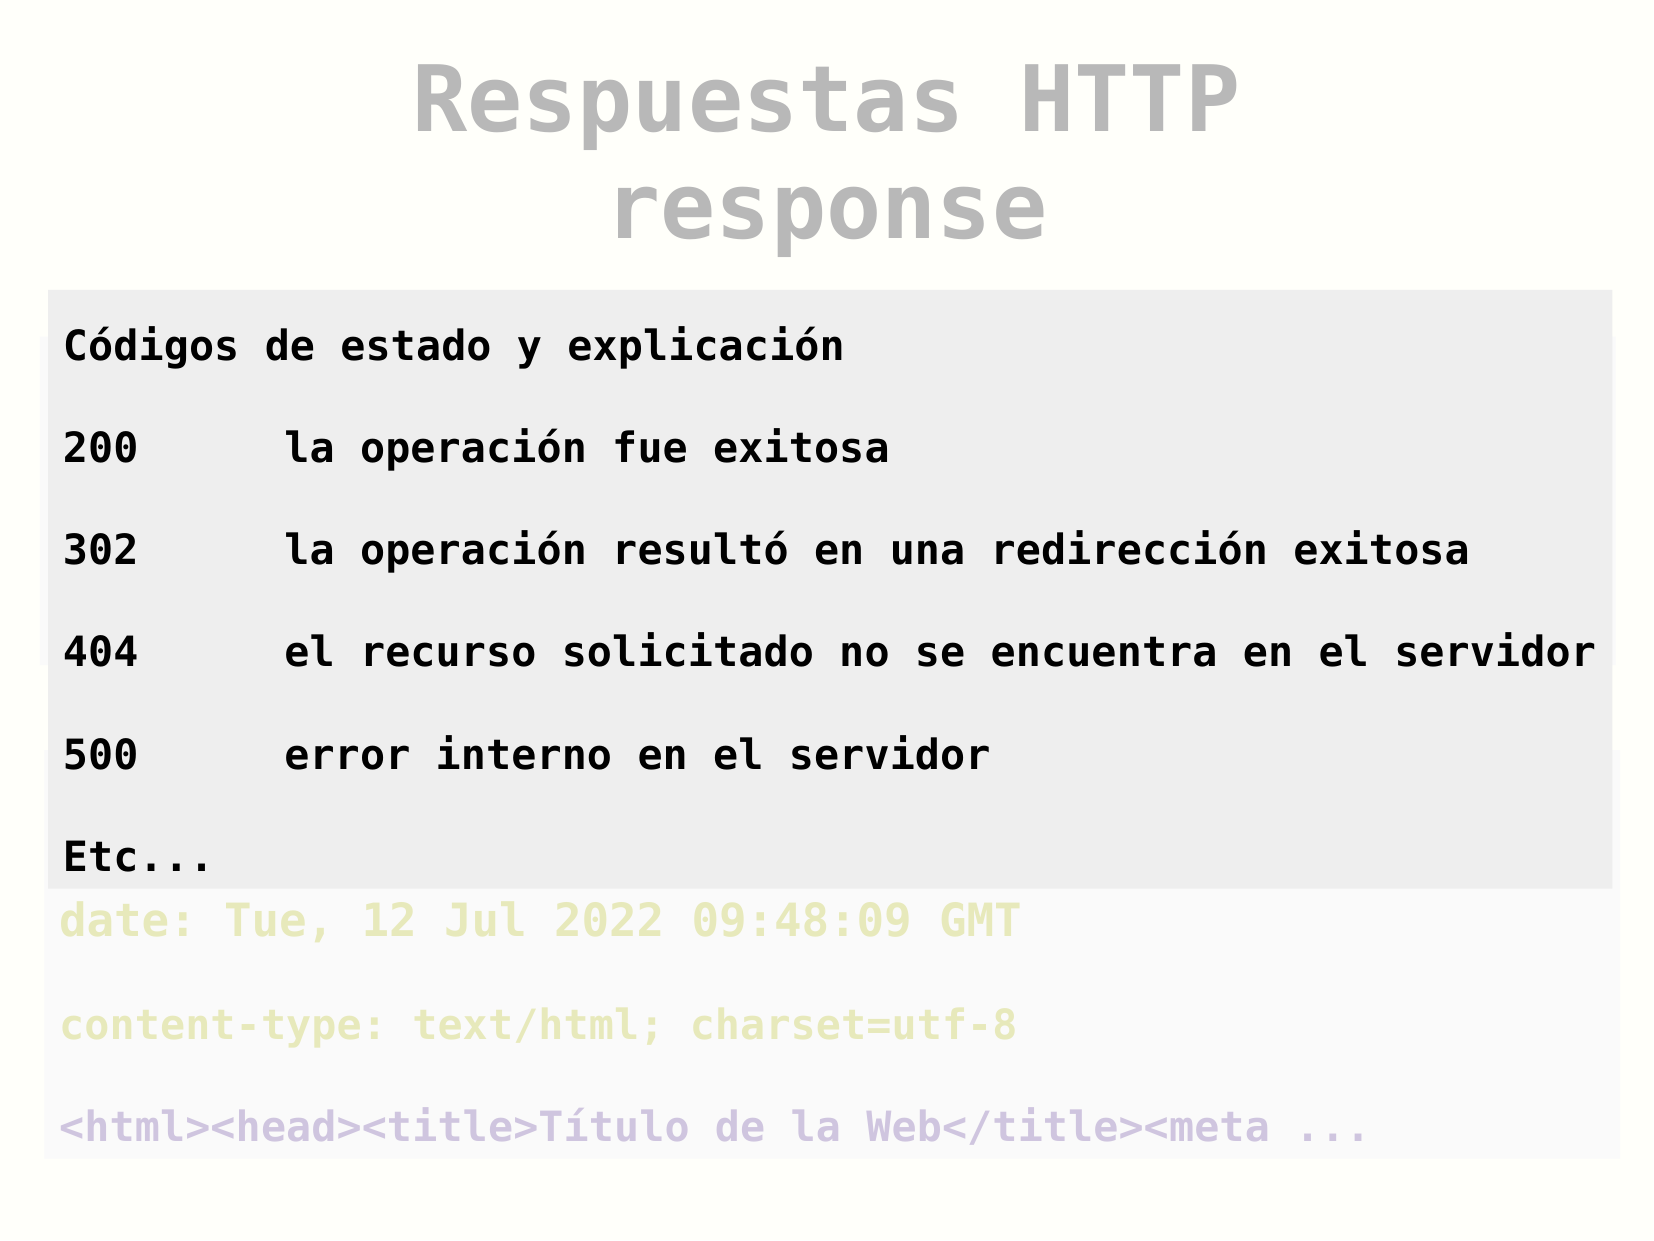

# Respuestas HTTP response
Códigos de estado y explicación
200		la operación fue exitosa
302		la operación resultó en una redirección exitosa
404		el recurso solicitado no se encuentra en el servidor
500		error interno en el servidor
Etc...
Versión HTTP SP Código Estado SP Frase Explicación CRLF
(nombre-cabecera: valor-cabecera (, valor-cabecera)*CRLF)*
Cuerpo del mensaje
HTTP/2 200 OK
date: Tue, 12 Jul 2022 09:48:09 GMT
content-type: text/html; charset=utf-8
<html><head><title>Título de la Web</title><meta ...